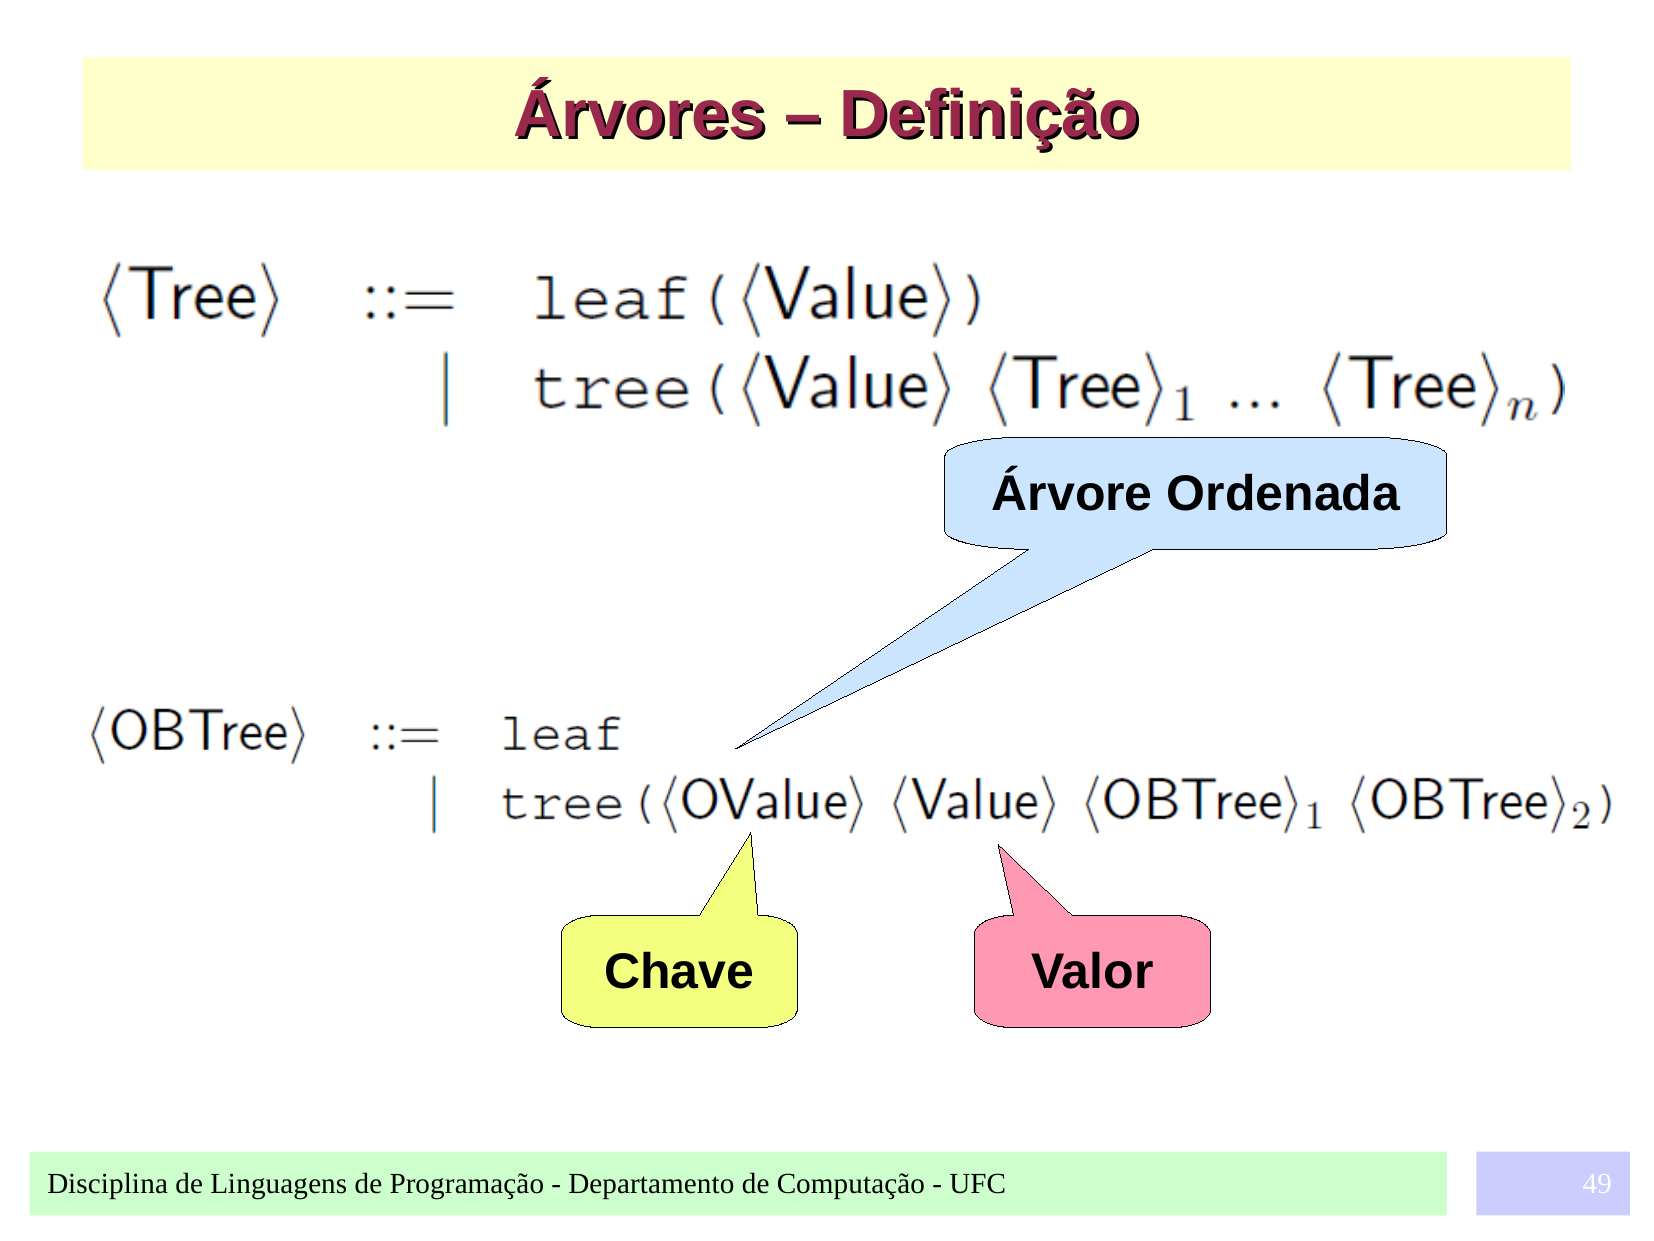

# Árvores – Definição
Árvore Ordenada
Chave
Valor
Disciplina de Linguagens de Programação - Departamento de Computação - UFC
49